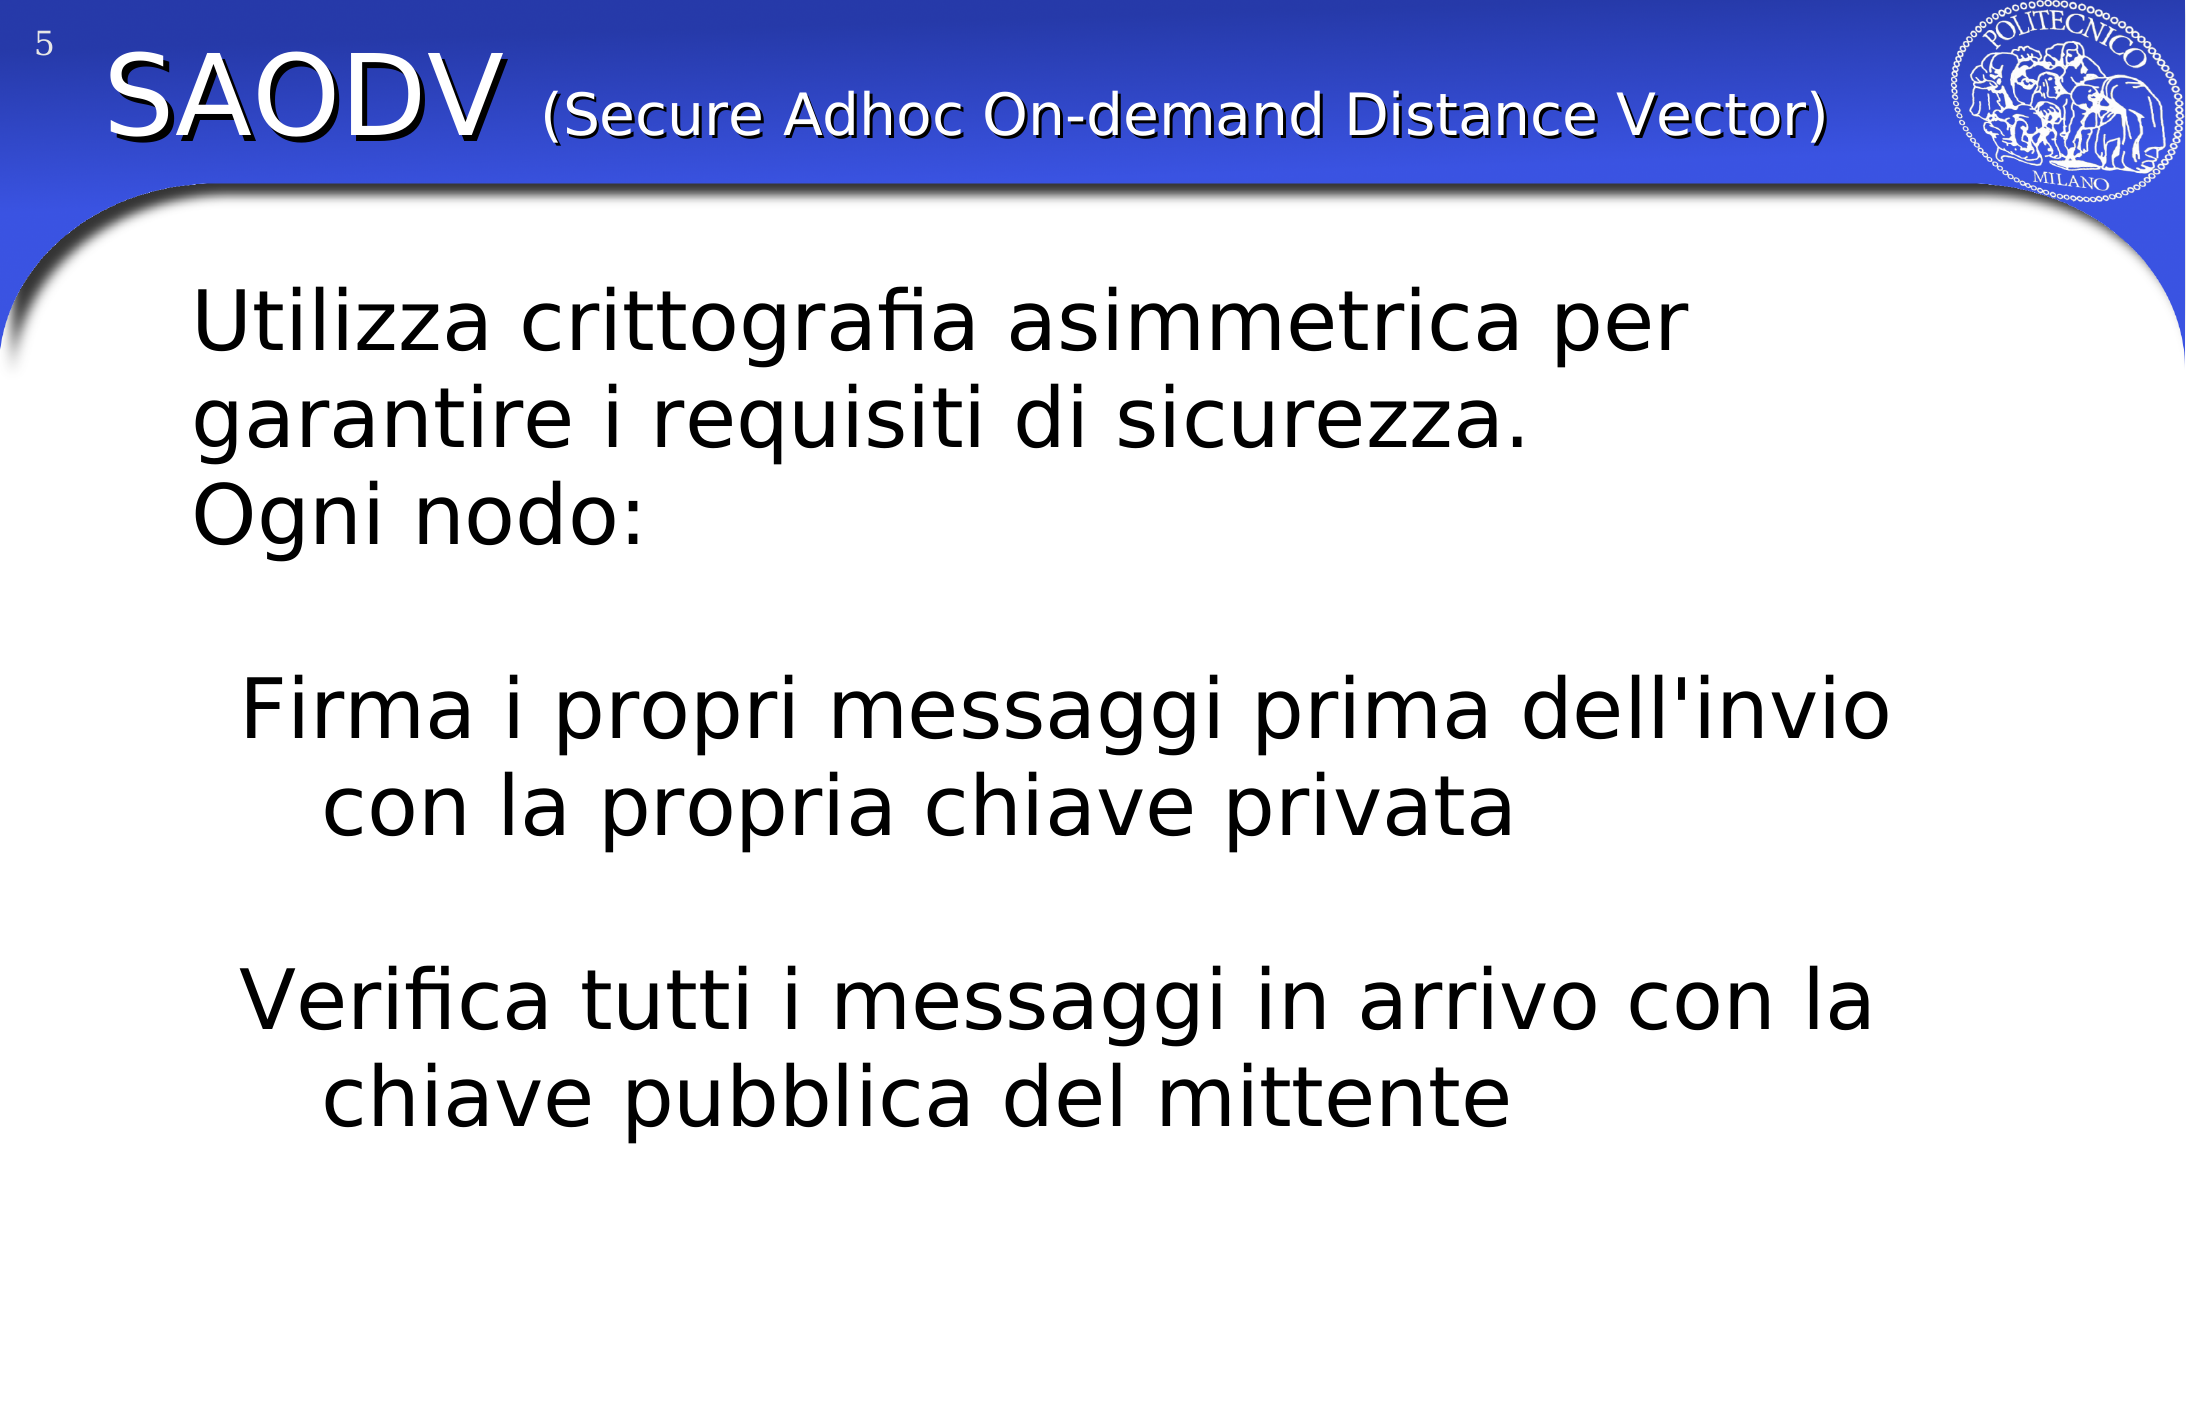

5
# SAODV (Secure Adhoc On-demand Distance Vector)
Utilizza crittografia asimmetrica per garantire i requisiti di sicurezza.
Ogni nodo:
Firma i propri messaggi prima dell'invio con la propria chiave privata
Verifica tutti i messaggi in arrivo con la chiave pubblica del mittente